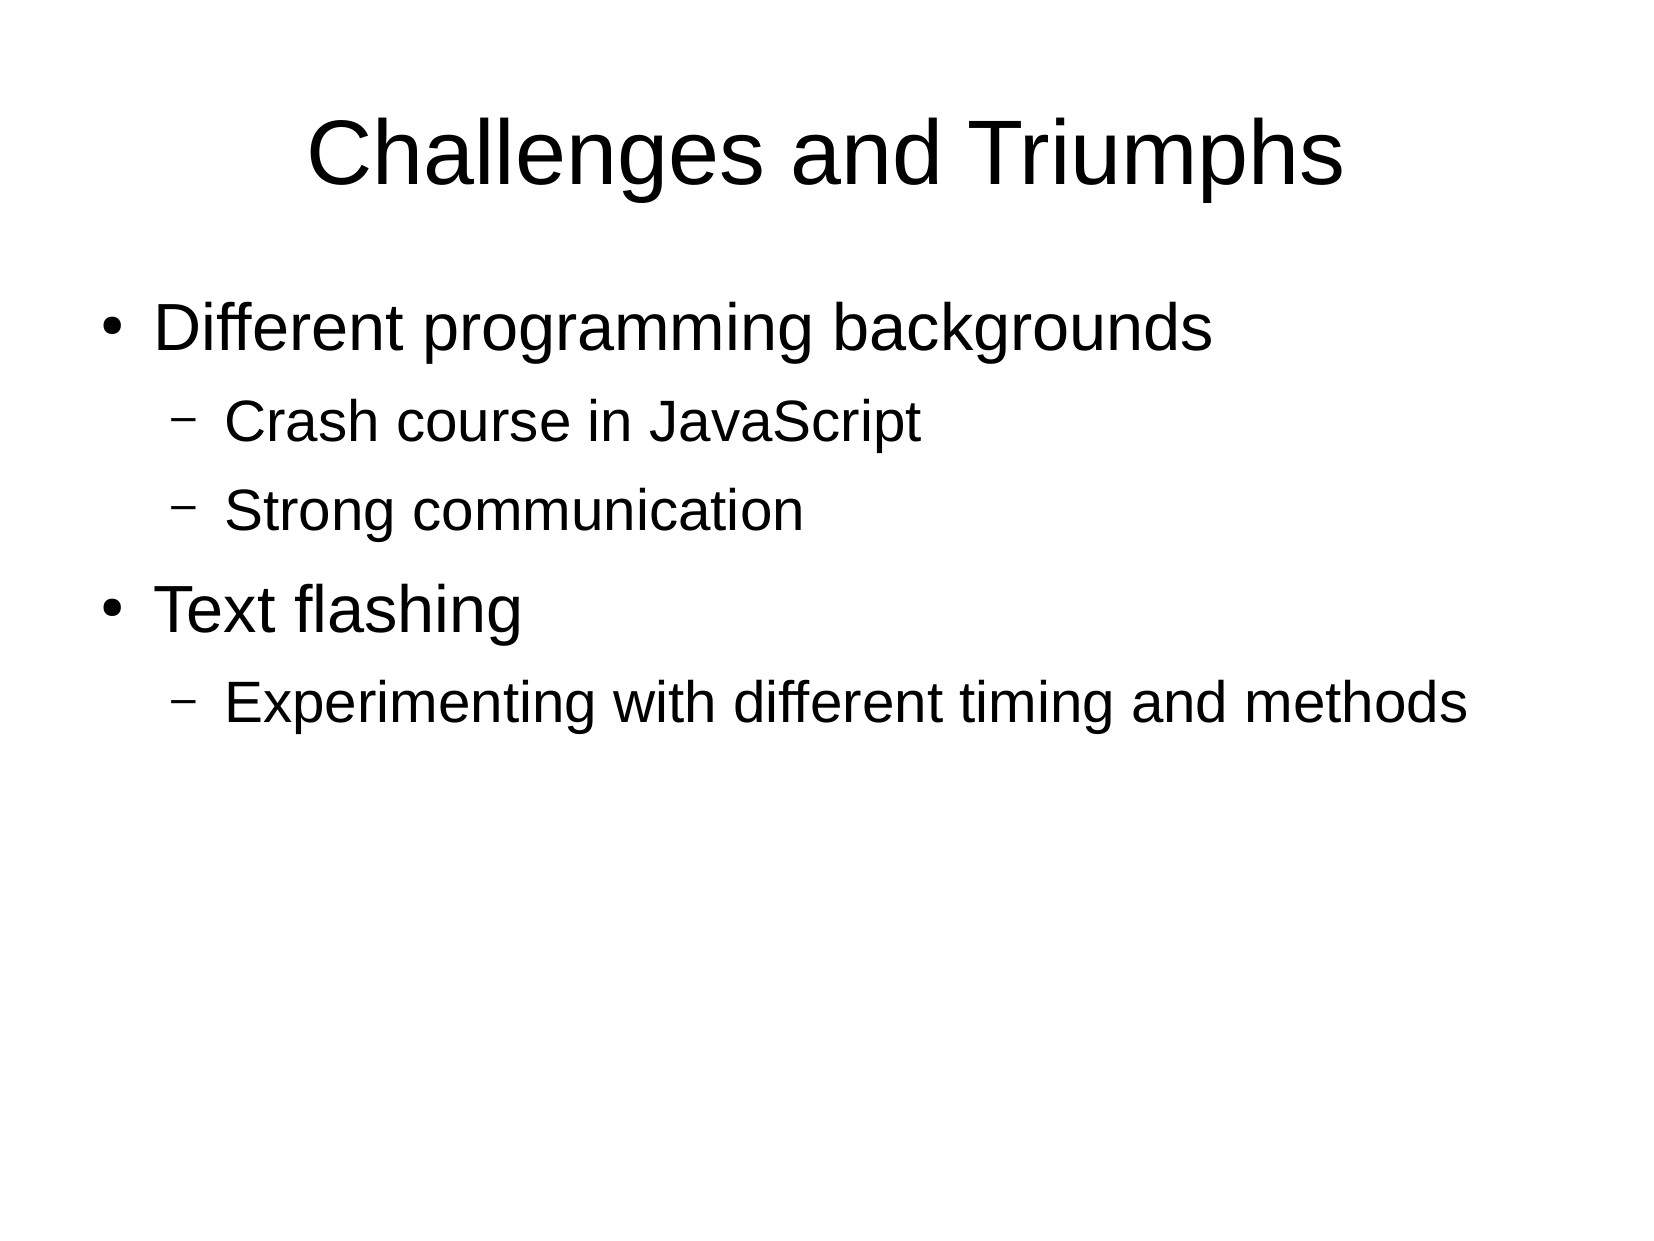

# Challenges and Triumphs
Different programming backgrounds
Crash course in JavaScript
Strong communication
Text flashing
Experimenting with different timing and methods